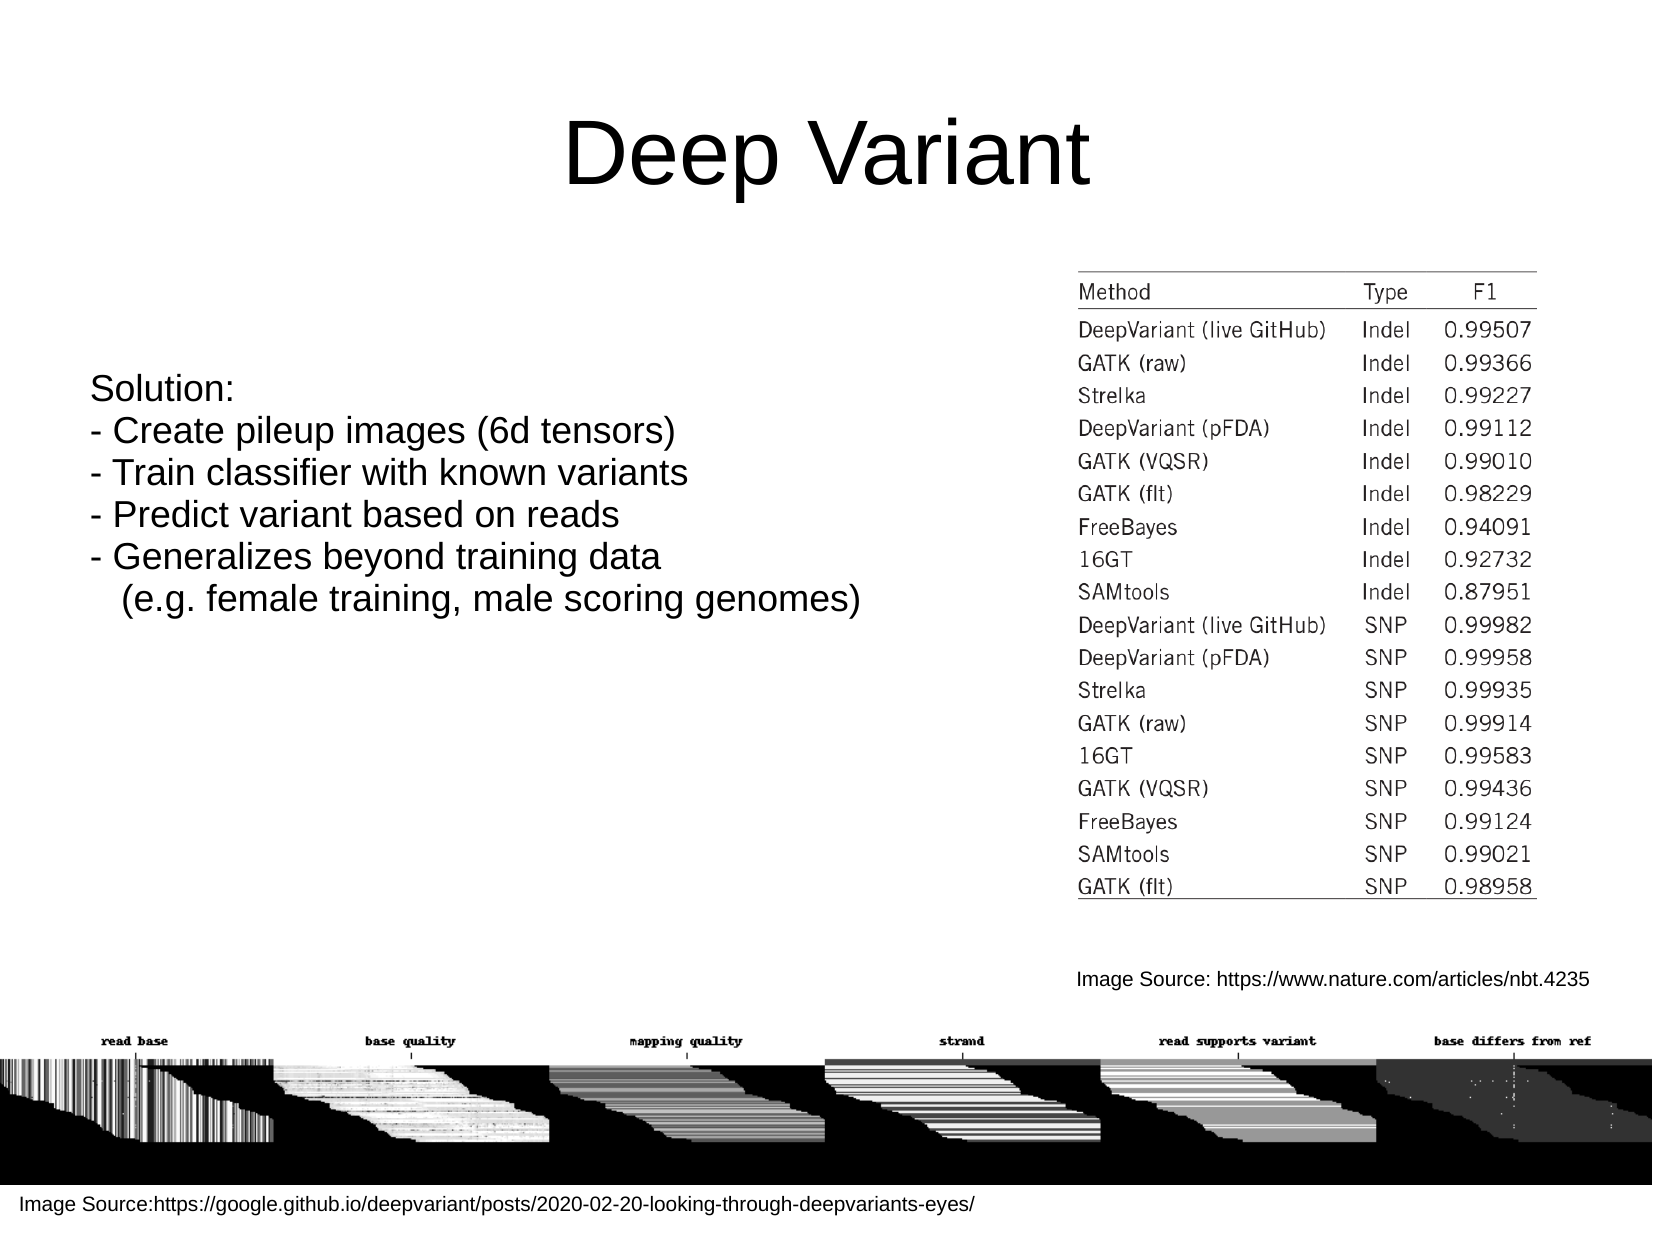

# Deep Variant
Solution:
- Create pileup images (6d tensors)
- Train classifier with known variants
- Predict variant based on reads
- Generalizes beyond training data
 (e.g. female training, male scoring genomes)
Image Source: https://www.nature.com/articles/nbt.4235
Image Source:https://google.github.io/deepvariant/posts/2020-02-20-looking-through-deepvariants-eyes/